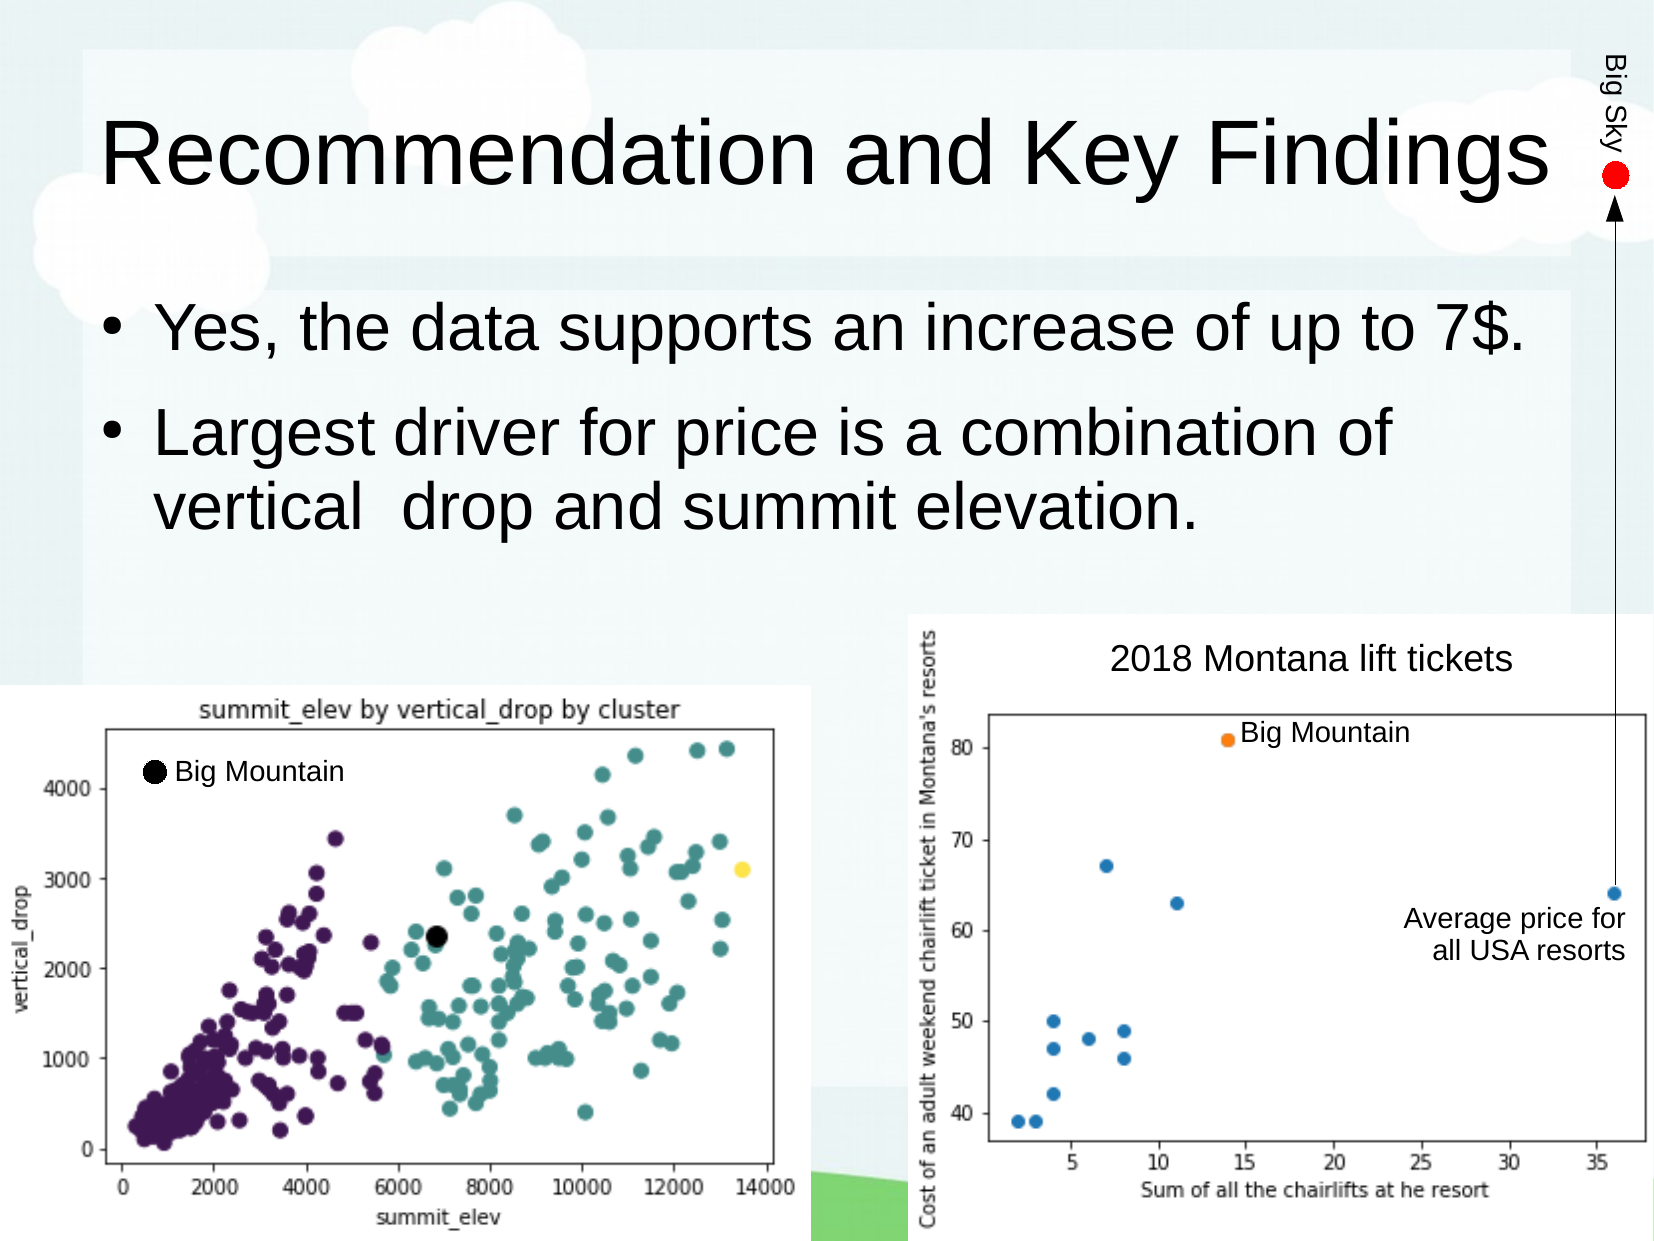

# Recommendation and Key Findings
Big Sky
Yes, the data supports an increase of up to 7$.
Largest driver for price is a combination of vertical drop and summit elevation.
2018 Montana lift tickets
Big Mountain
Big Mountain
Average price for all USA resorts
3